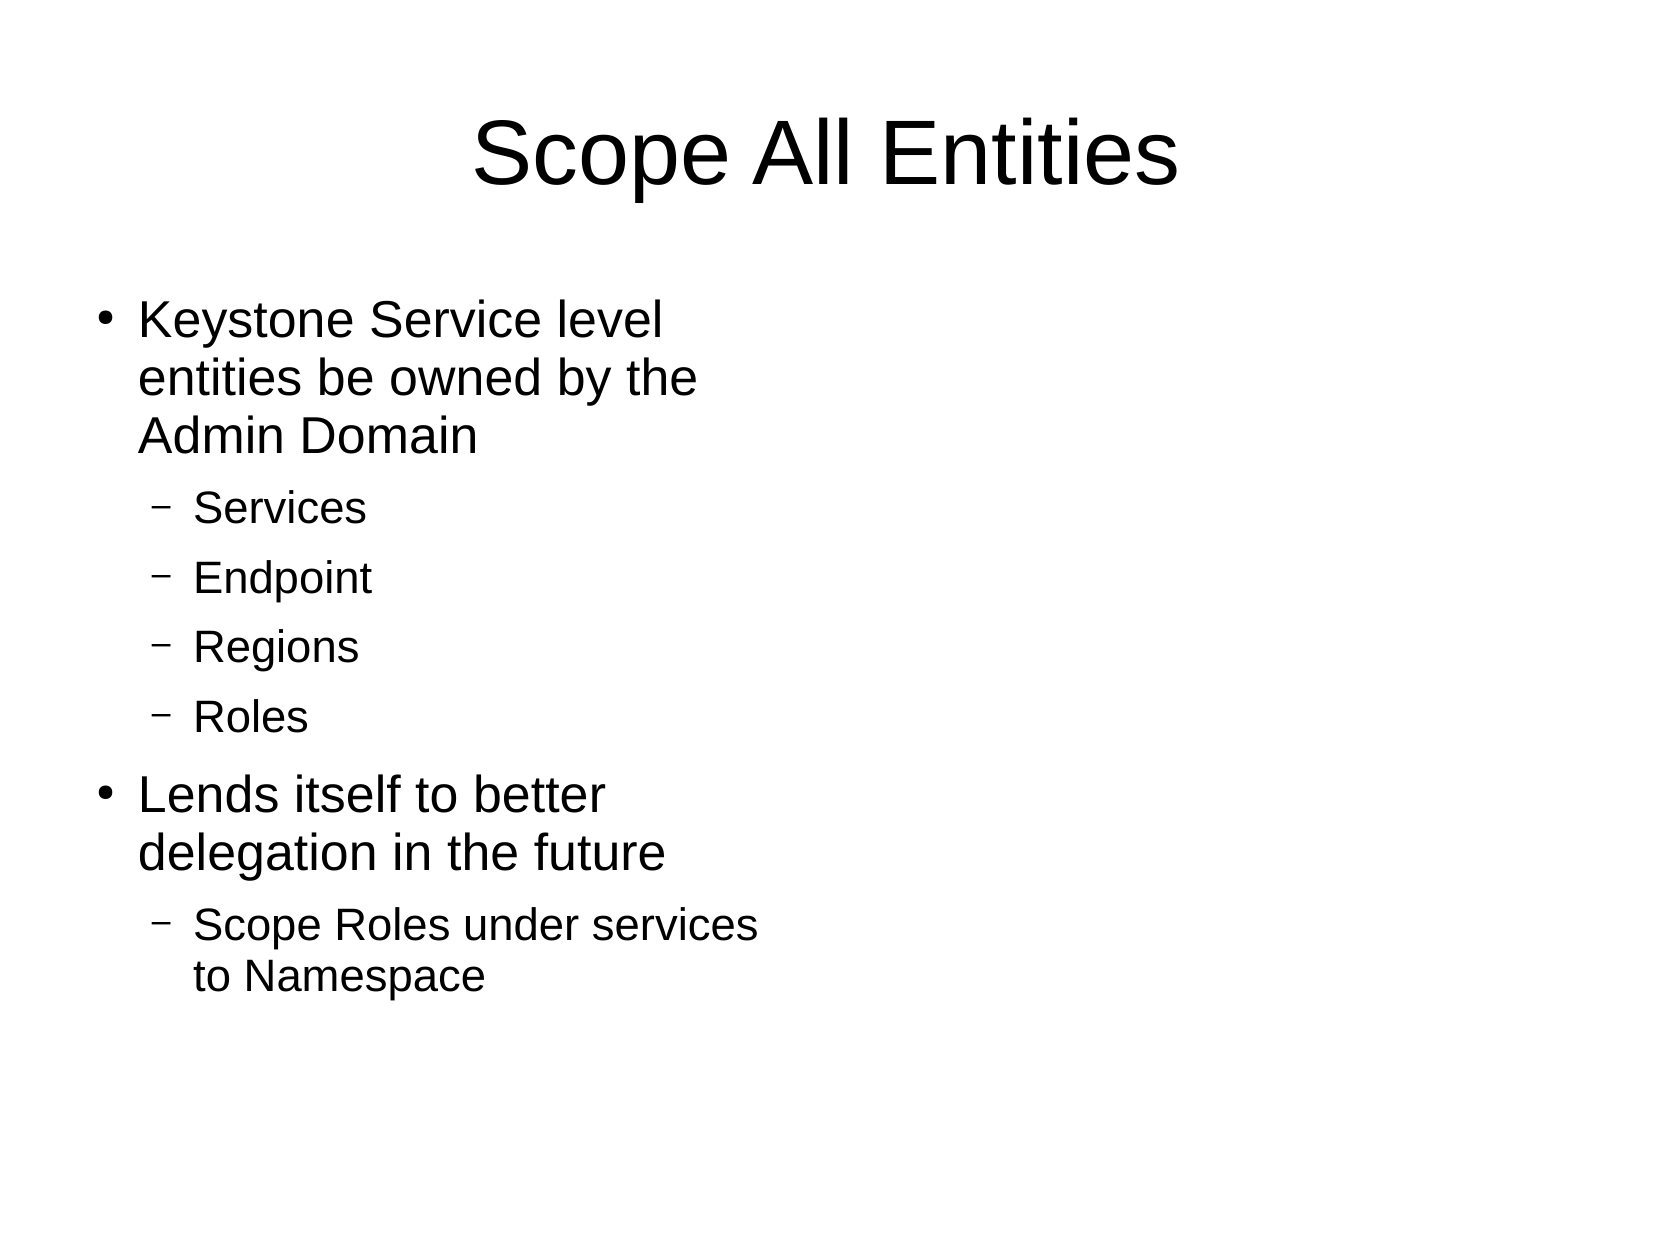

# Scope All Entities
Keystone Service level entities be owned by the Admin Domain
Services
Endpoint
Regions
Roles
Lends itself to better delegation in the future
Scope Roles under services to Namespace